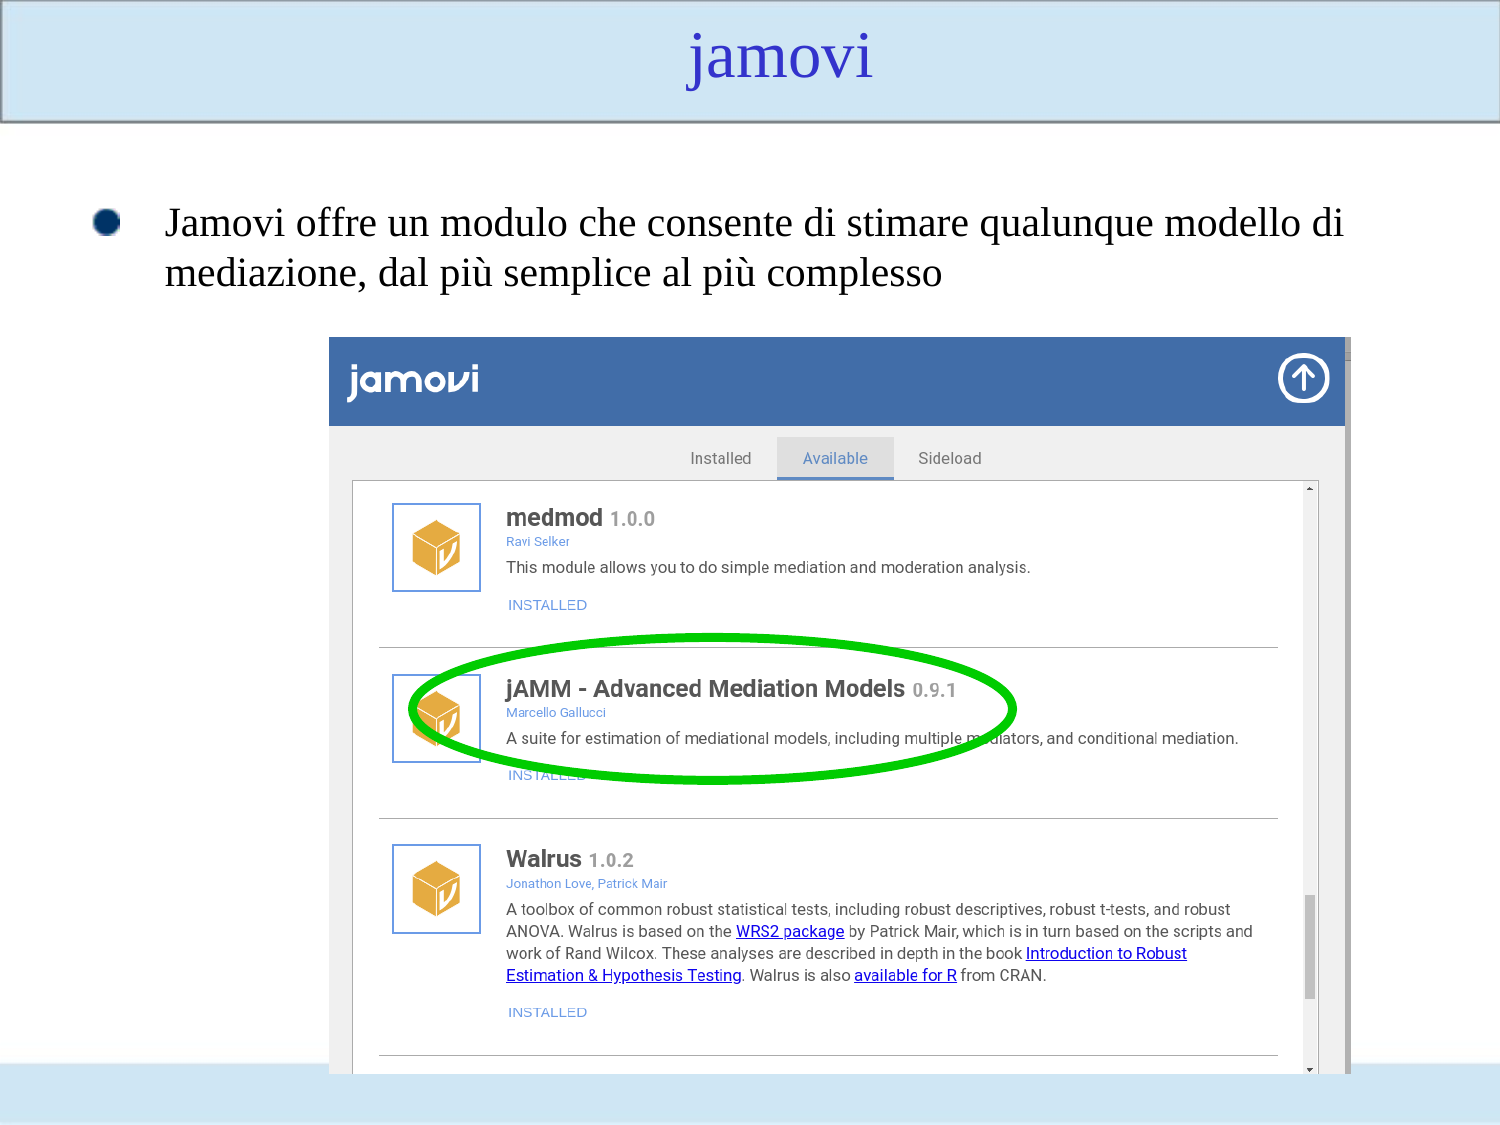

# jamovi
Jamovi offre un modulo che consente di stimare qualunque modello di mediazione, dal più semplice al più complesso